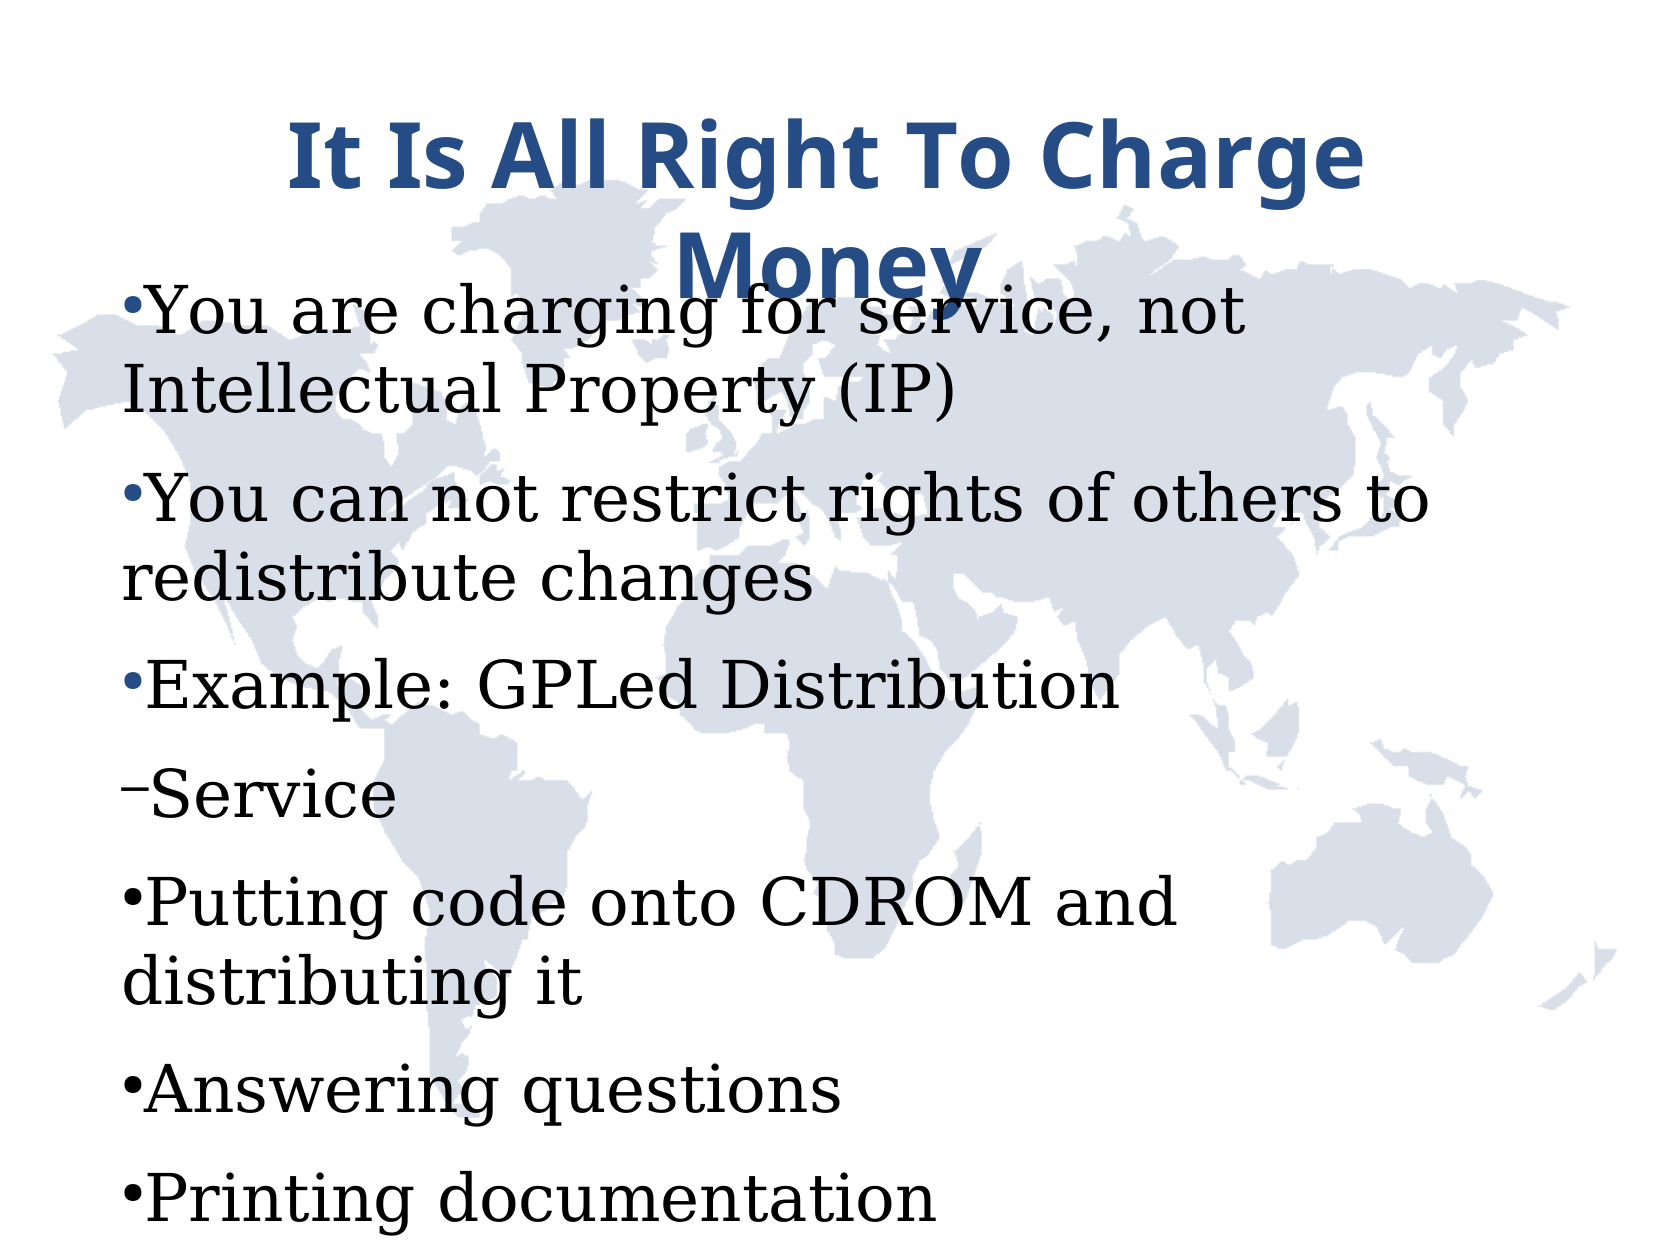

# It Is All Right To Charge Money
You are charging for service, not Intellectual Property (IP)
You can not restrict rights of others to redistribute changes
Example: GPLed Distribution
Service
Putting code onto CDROM and distributing it
Answering questions
Printing documentation
IP – code that is on the CDROM – many copies